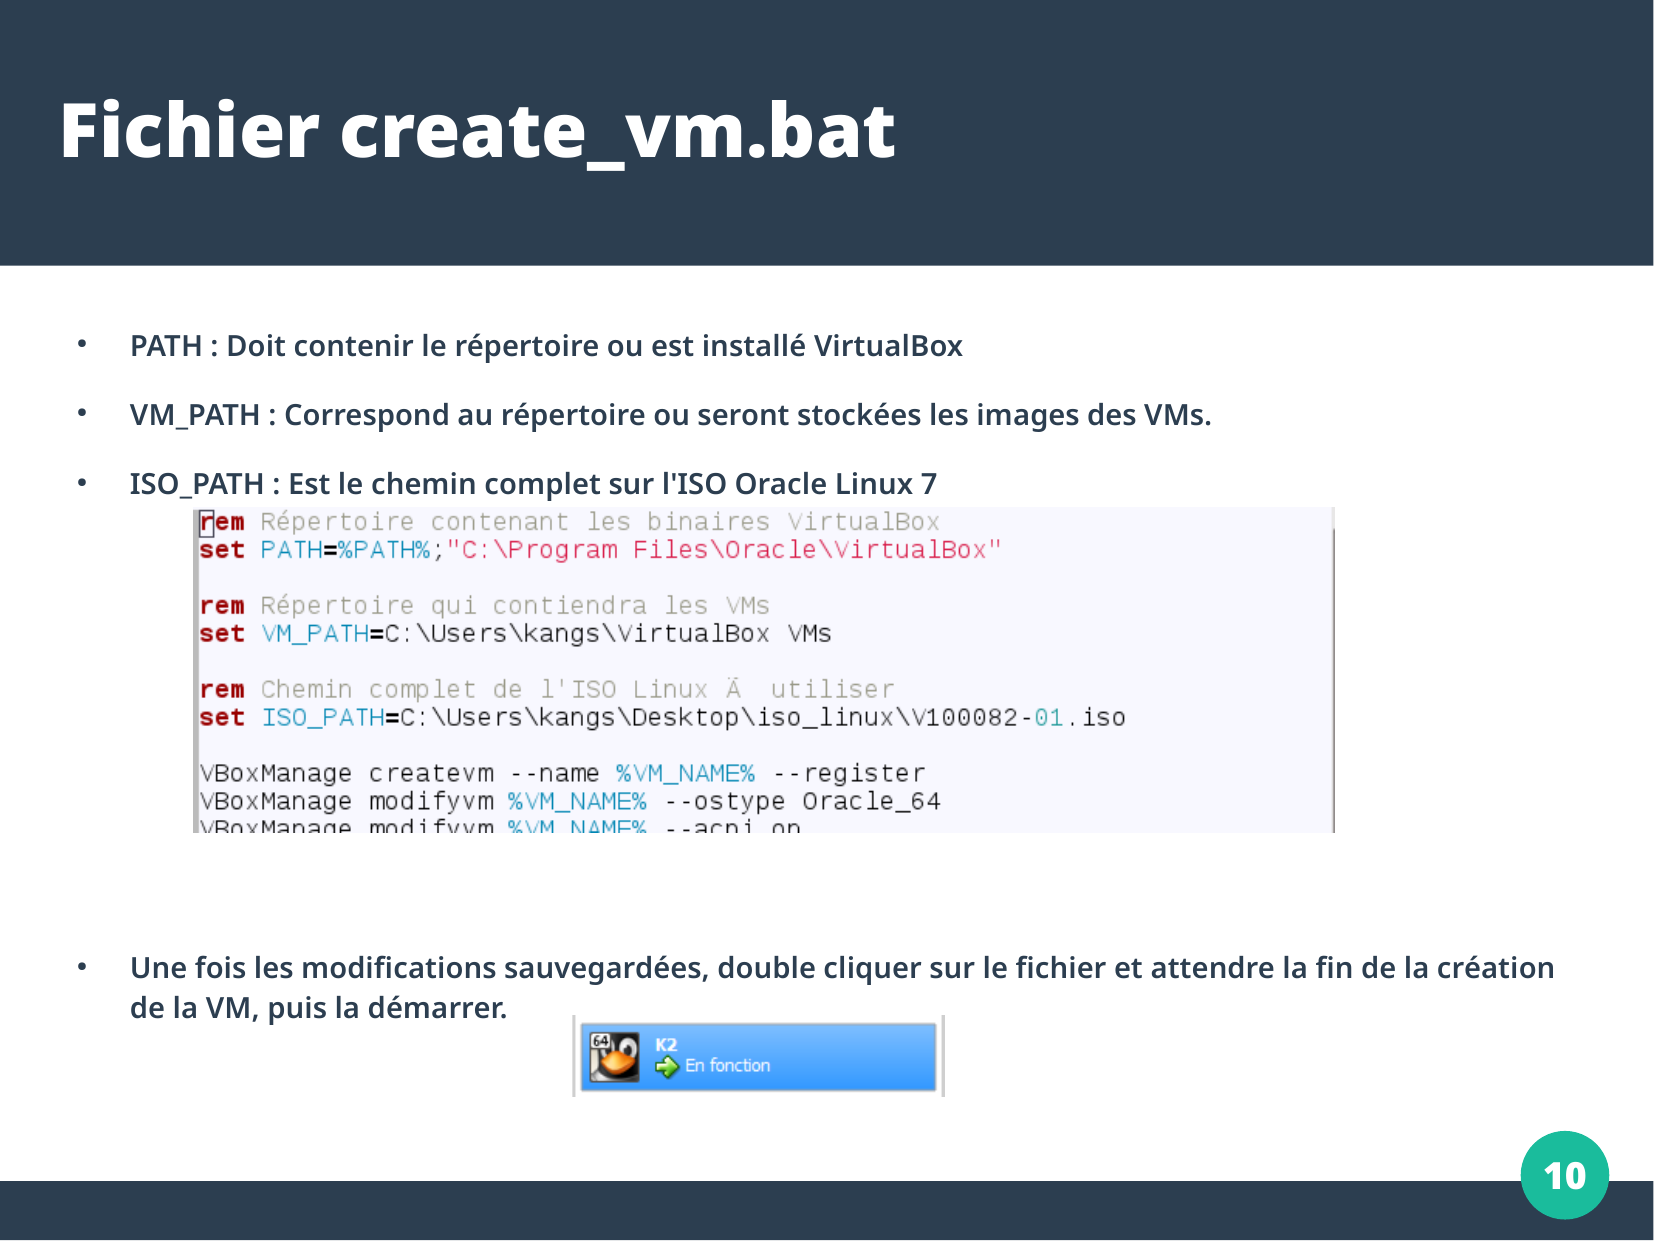

# Fichier create_vm.bat
PATH : Doit contenir le répertoire ou est installé VirtualBox
VM_PATH : Correspond au répertoire ou seront stockées les images des VMs.
ISO_PATH : Est le chemin complet sur l'ISO Oracle Linux 7
Une fois les modifications sauvegardées, double cliquer sur le fichier et attendre la fin de la création de la VM, puis la démarrer.
10